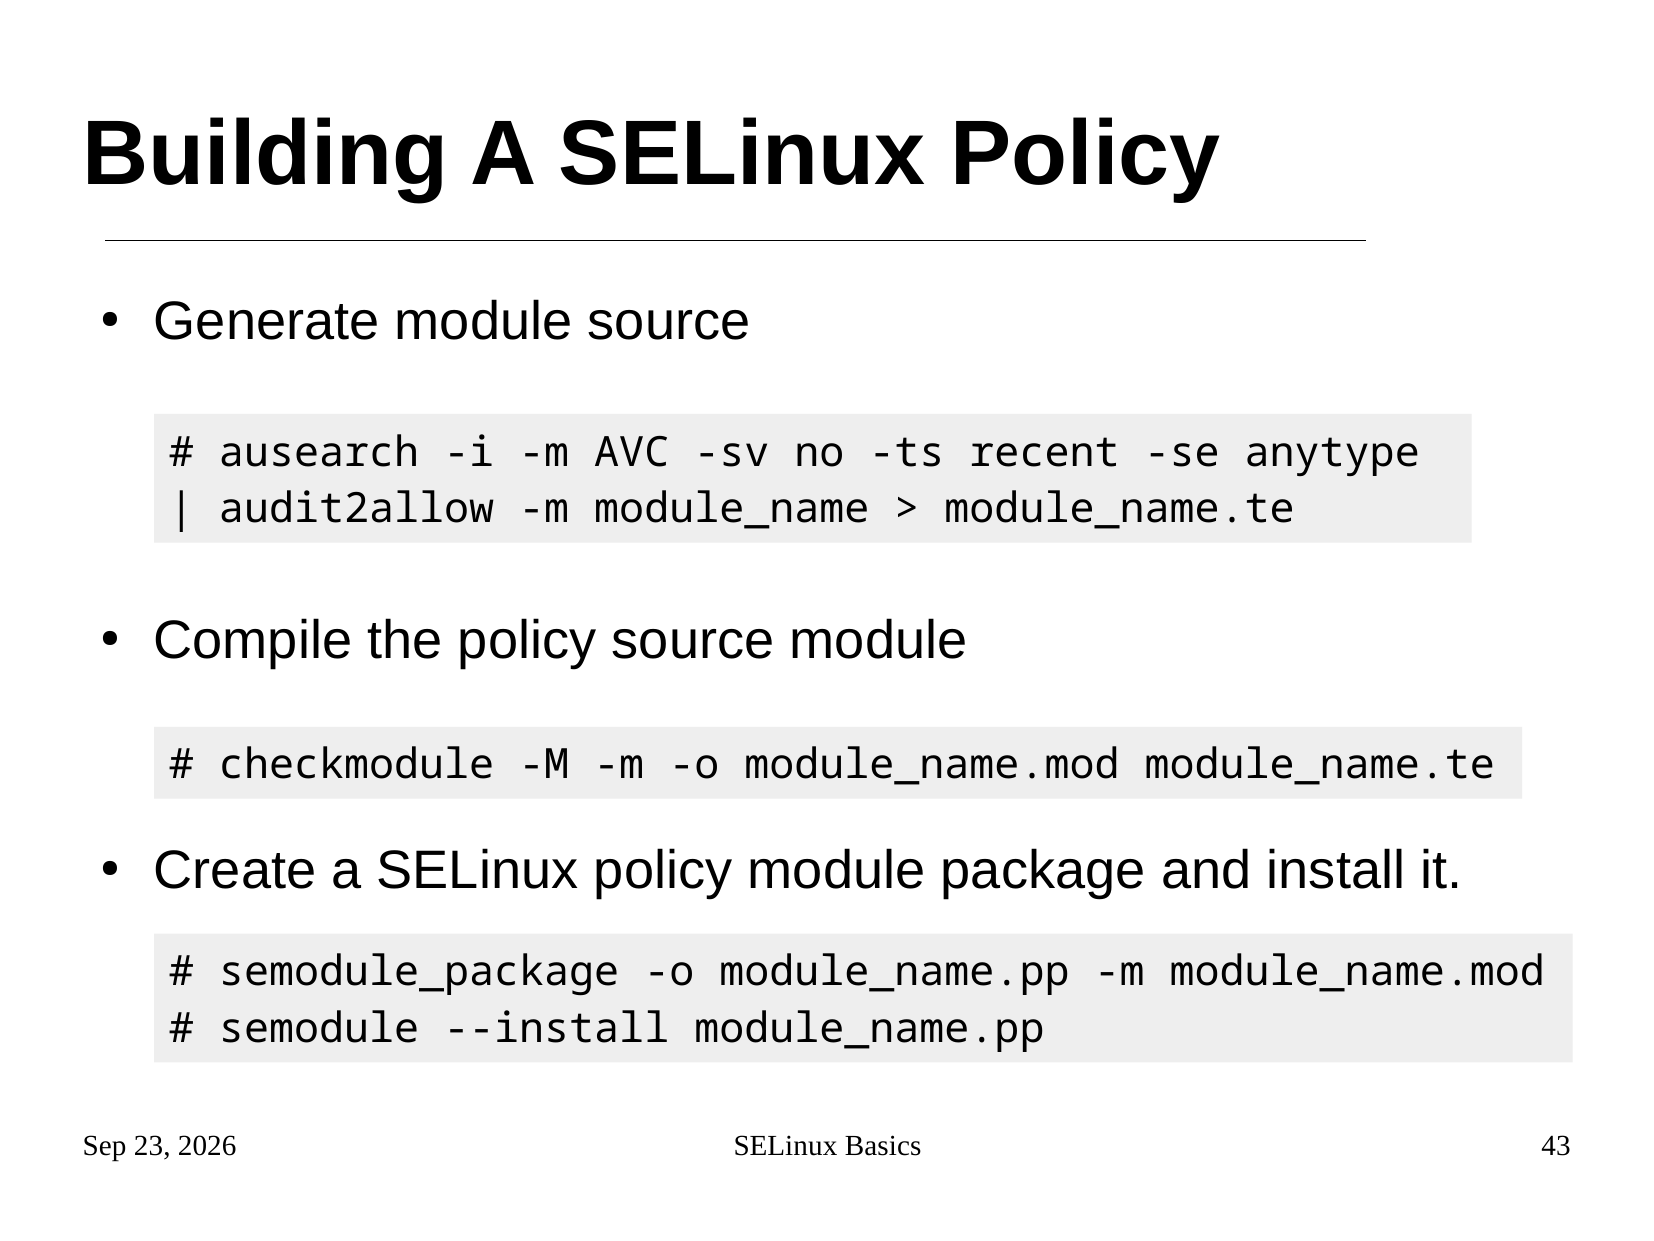

# Building A SELinux Policy
Generate module source
# ausearch -i -m AVC -sv no -ts recent -se anytype
| audit2allow -m module_name > module_name.te
Compile the policy source module
# checkmodule -M -m -o module_name.mod module_name.te
Create a SELinux policy module package and install it.
# semodule_package -o module_name.pp -m module_name.mod
# semodule --install module_name.pp
SELinux Basics
43